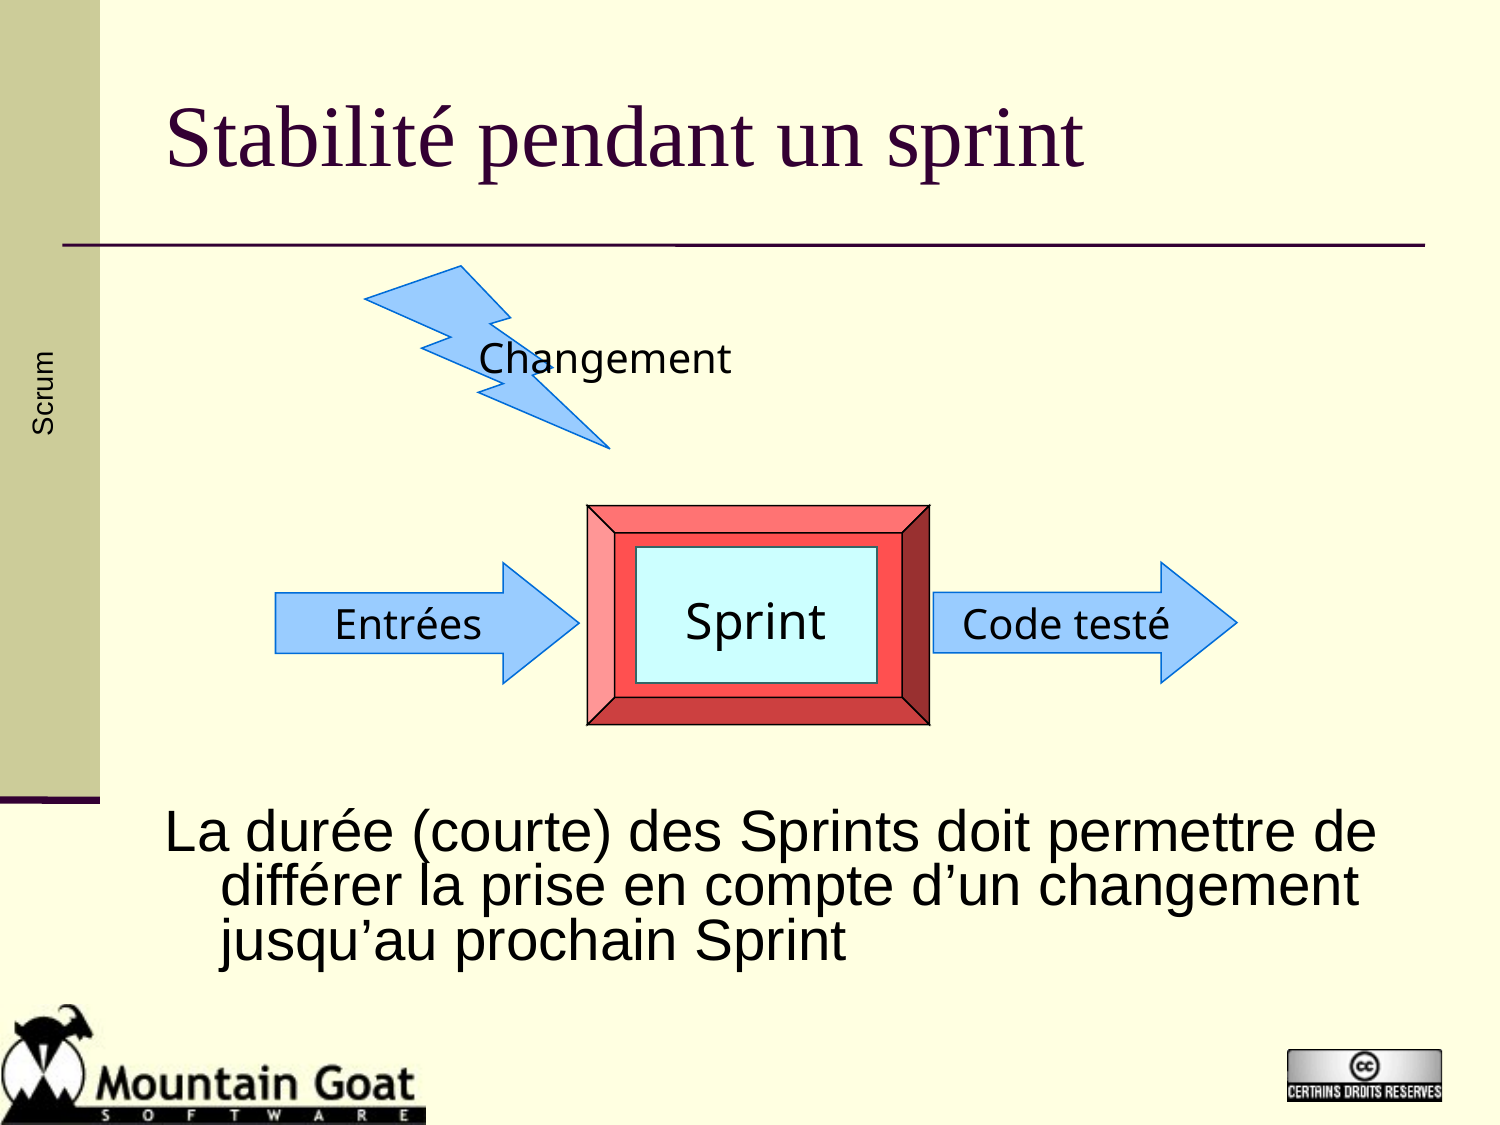

# Stabilité pendant un sprint
Changement
Sprint
Code testé
Entrées
Scrum
La durée (courte) des Sprints doit permettre de différer la prise en compte d’un changement jusqu’au prochain Sprint